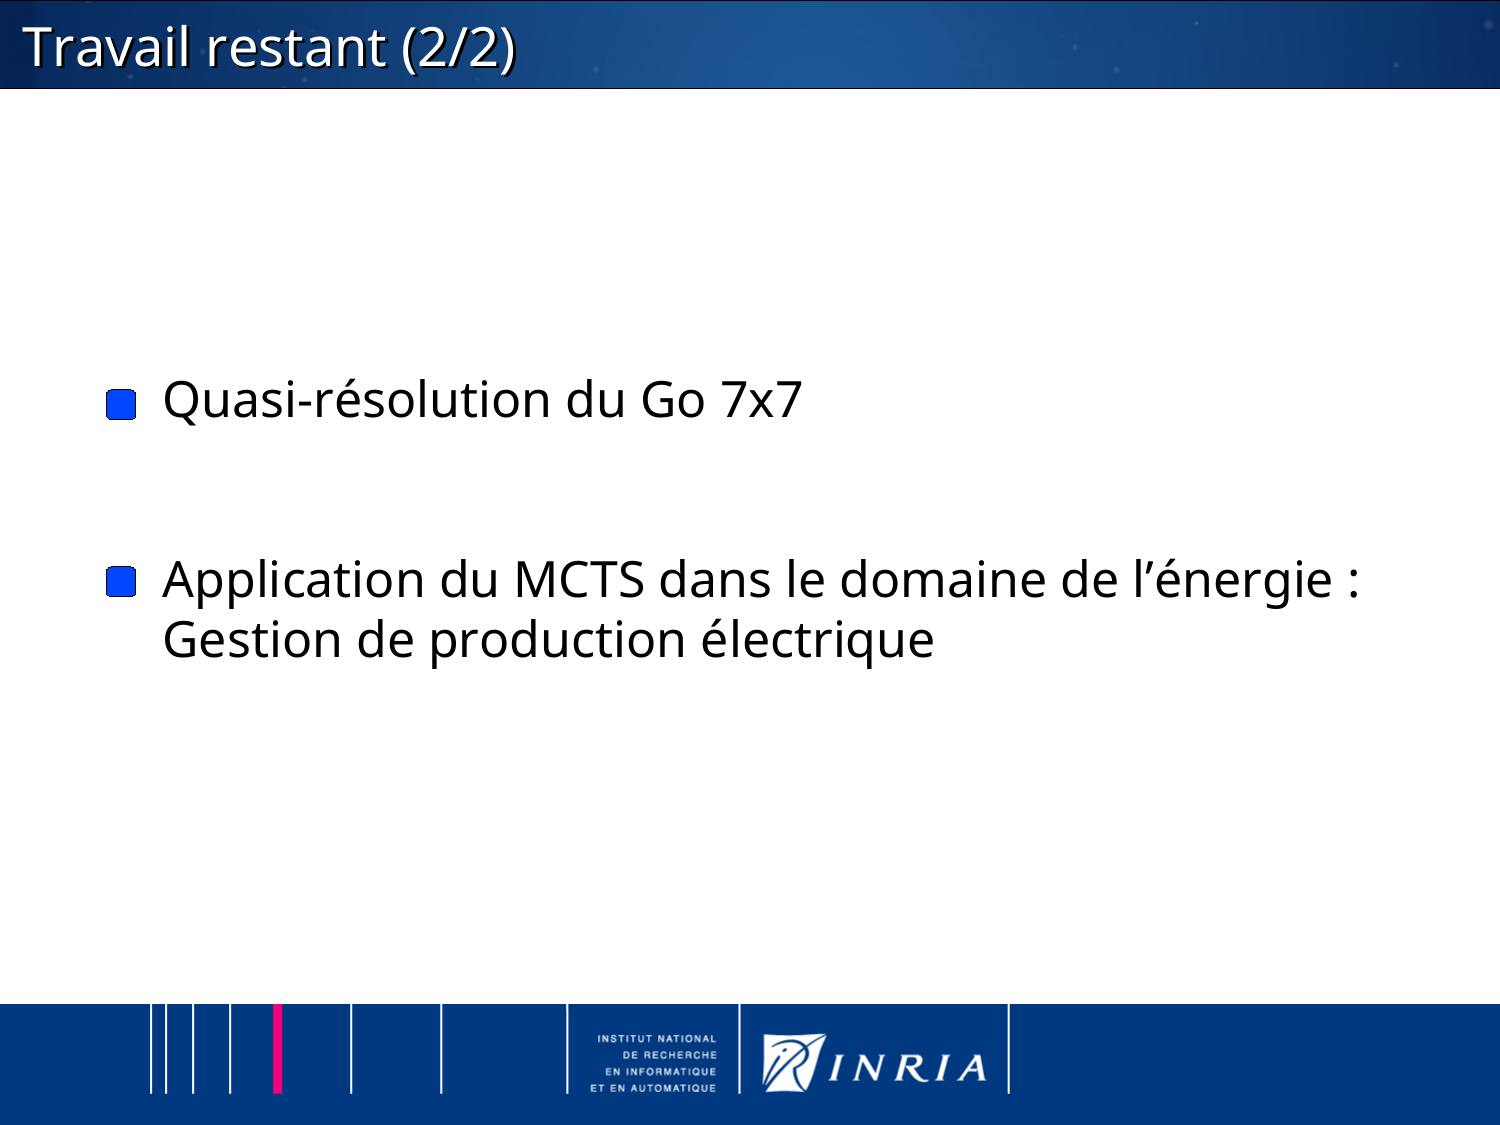

Travail restant (2/2)
Quasi-résolution du Go 7x7
Application du MCTS dans le domaine de l’énergie :
Gestion de production électrique